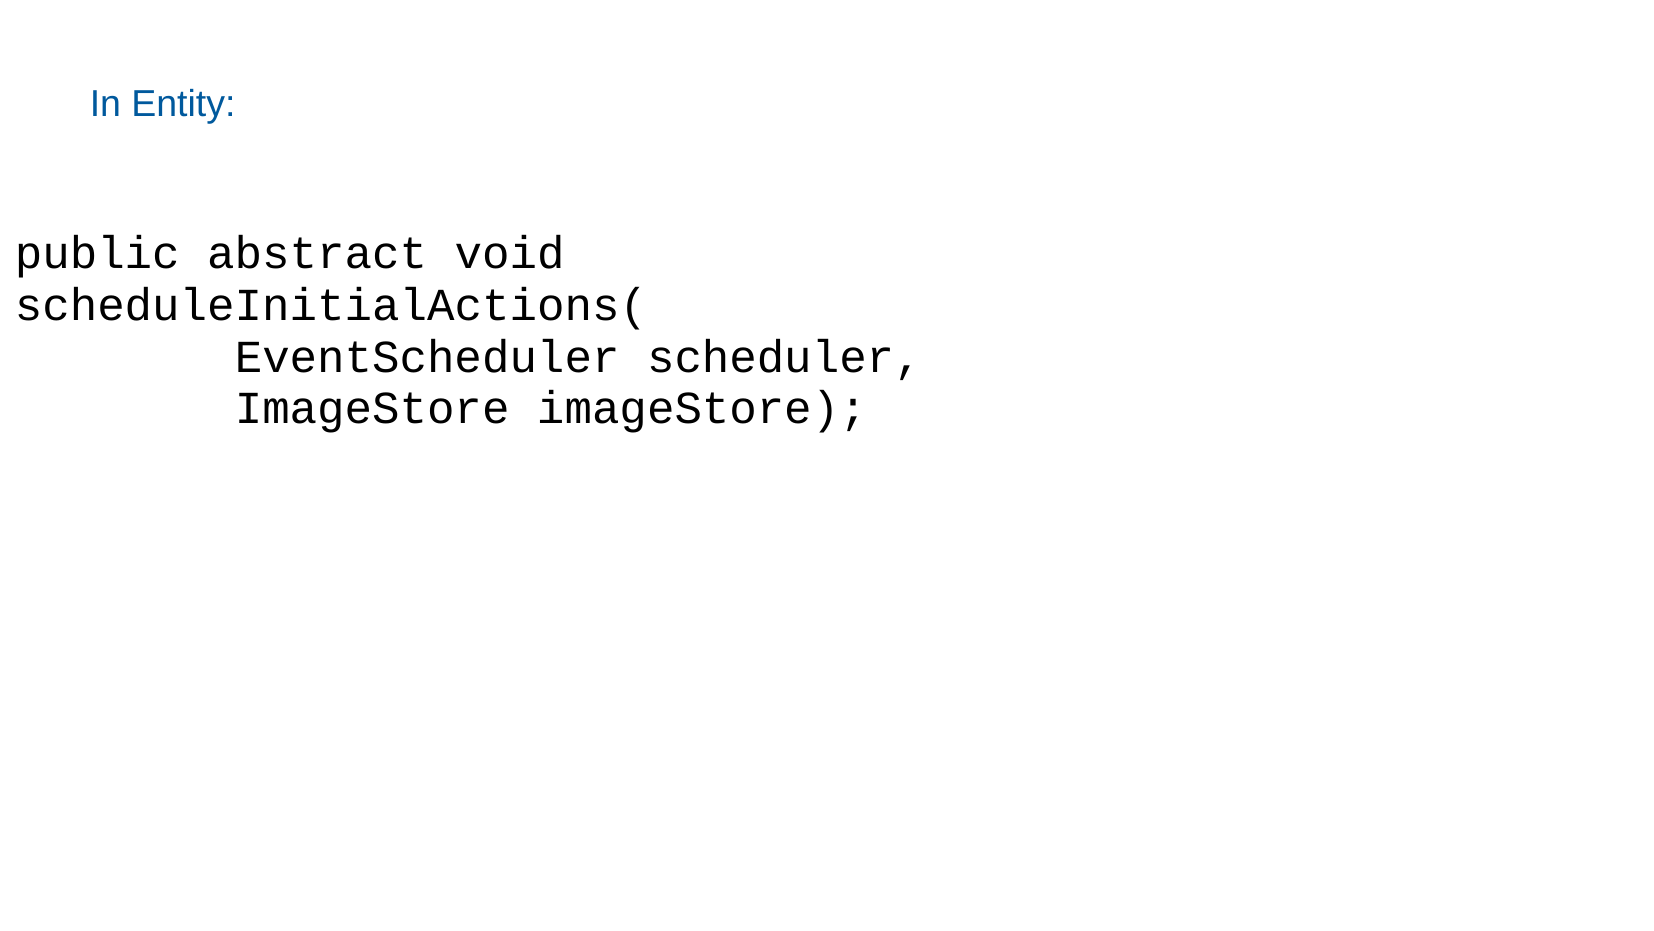

In Entity:
public abstract void
scheduleInitialActions(
 EventScheduler scheduler,
 ImageStore imageStore);